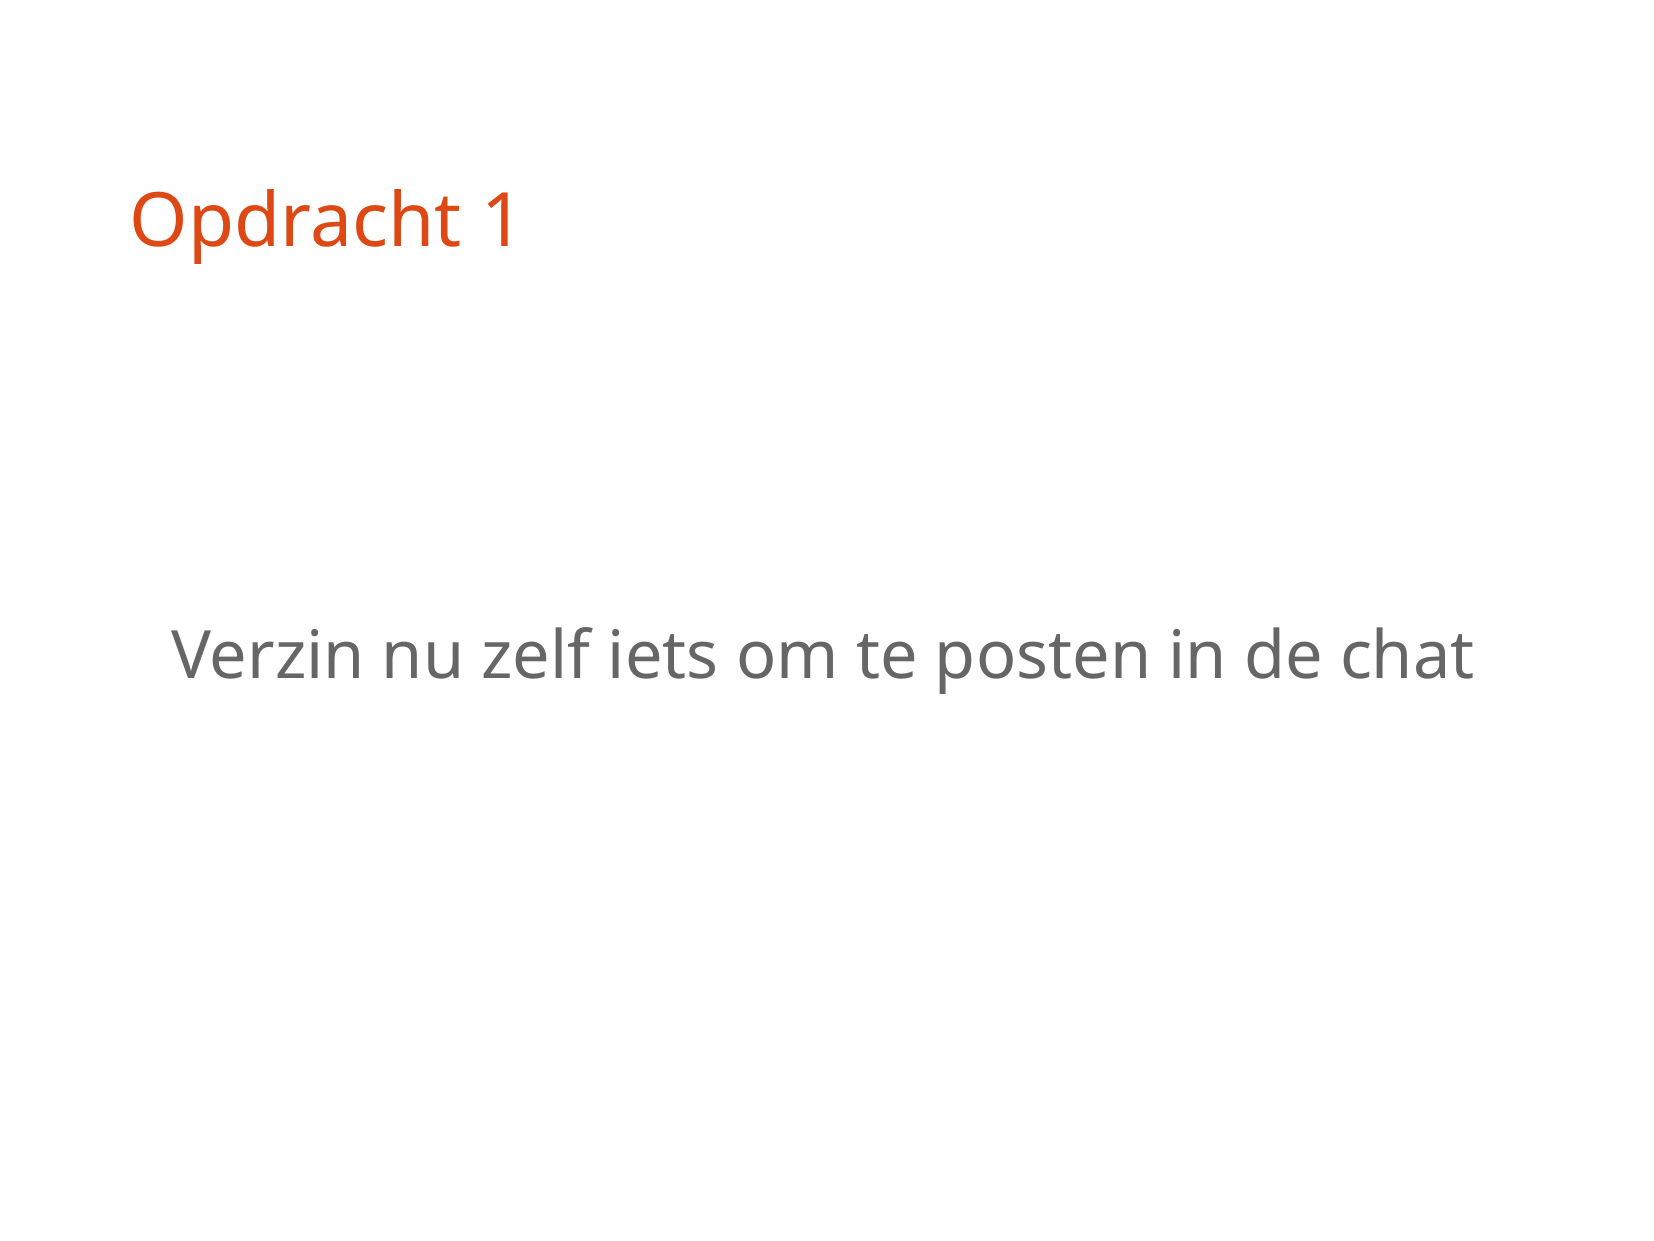

# Opdracht 1
Verzin nu zelf iets om te posten in de chat